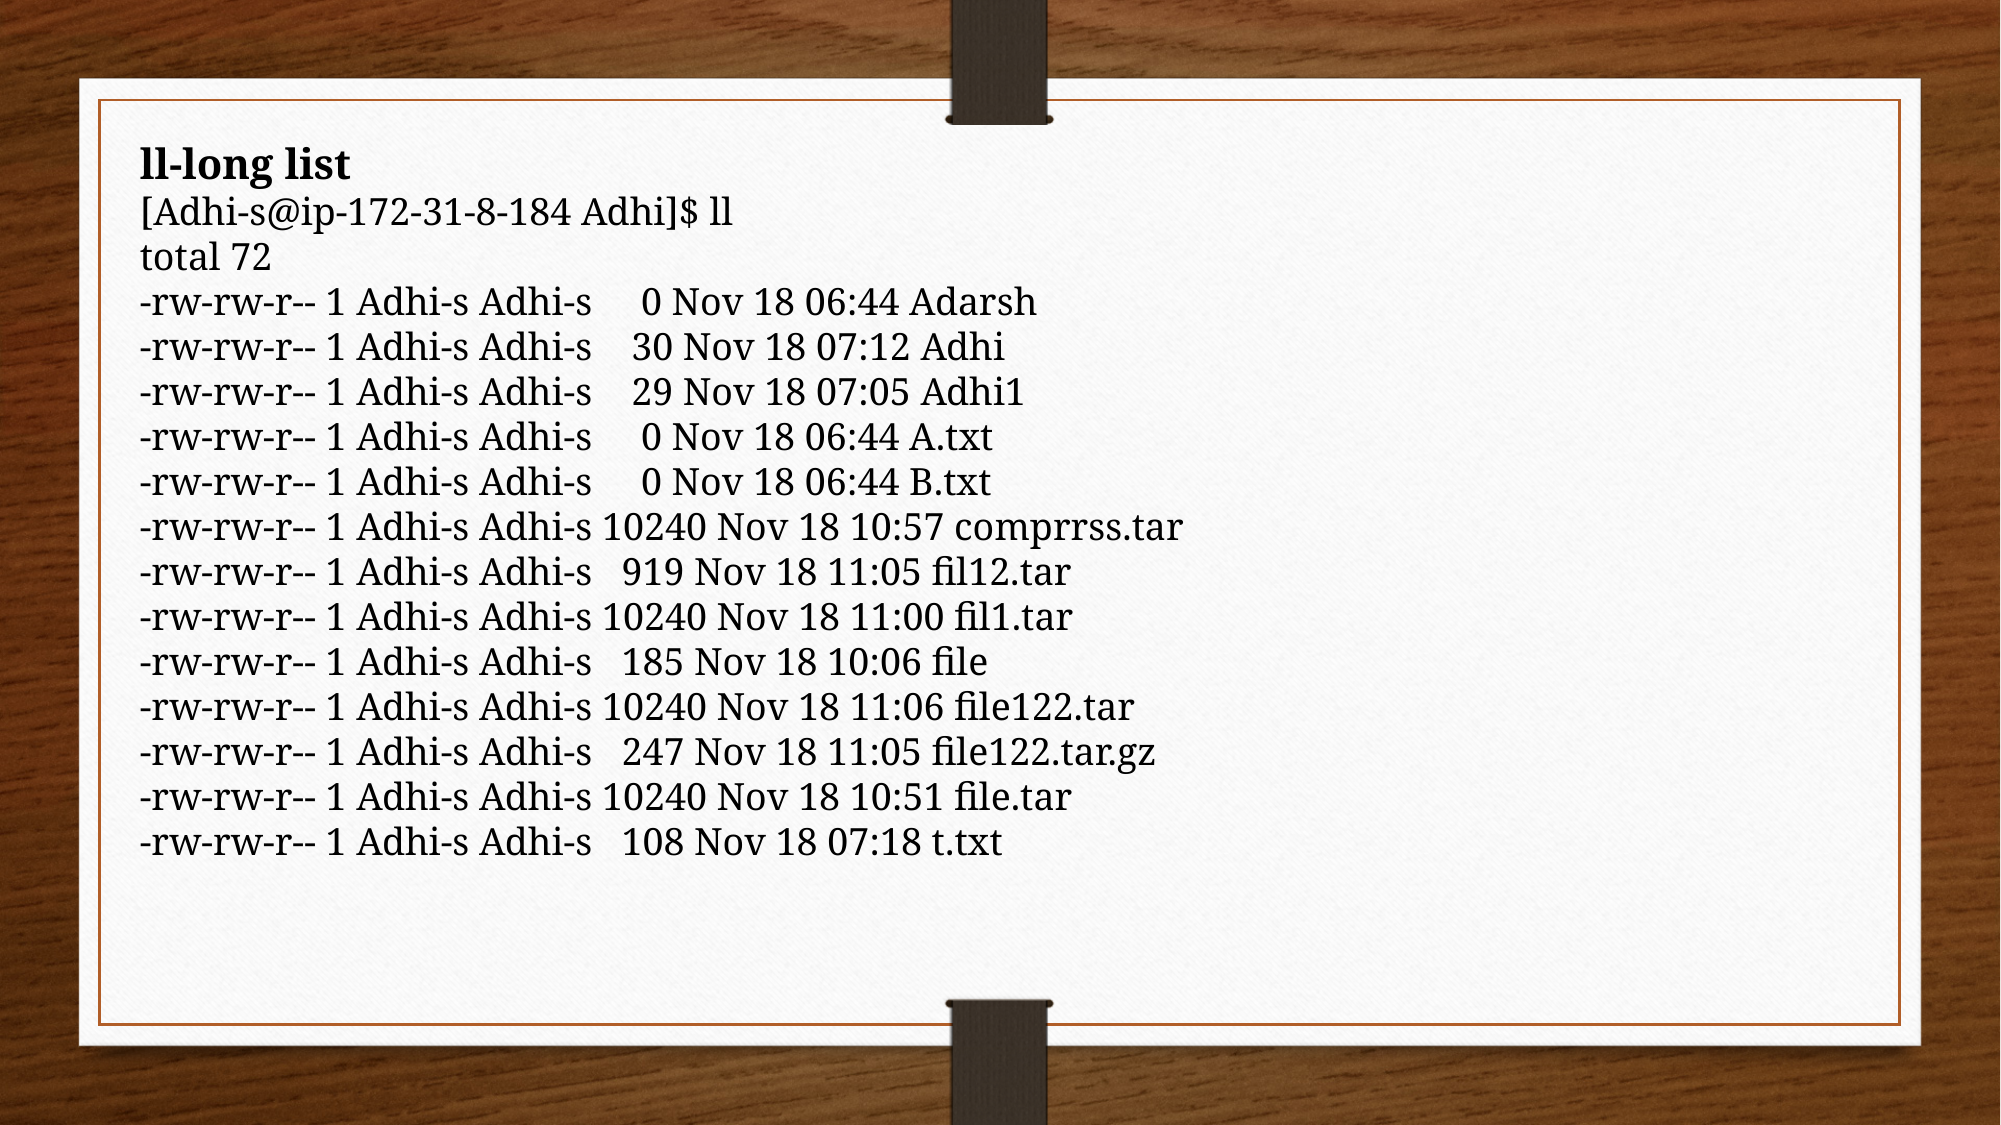

ll-long list
[Adhi-s@ip-172-31-8-184 Adhi]$ ll
total 72
-rw-rw-r-- 1 Adhi-s Adhi-s     0 Nov 18 06:44 Adarsh
-rw-rw-r-- 1 Adhi-s Adhi-s    30 Nov 18 07:12 Adhi
-rw-rw-r-- 1 Adhi-s Adhi-s    29 Nov 18 07:05 Adhi1
-rw-rw-r-- 1 Adhi-s Adhi-s     0 Nov 18 06:44 A.txt
-rw-rw-r-- 1 Adhi-s Adhi-s     0 Nov 18 06:44 B.txt
-rw-rw-r-- 1 Adhi-s Adhi-s 10240 Nov 18 10:57 comprrss.tar
-rw-rw-r-- 1 Adhi-s Adhi-s   919 Nov 18 11:05 fil12.tar
-rw-rw-r-- 1 Adhi-s Adhi-s 10240 Nov 18 11:00 fil1.tar
-rw-rw-r-- 1 Adhi-s Adhi-s   185 Nov 18 10:06 file
-rw-rw-r-- 1 Adhi-s Adhi-s 10240 Nov 18 11:06 file122.tar
-rw-rw-r-- 1 Adhi-s Adhi-s   247 Nov 18 11:05 file122.tar.gz
-rw-rw-r-- 1 Adhi-s Adhi-s 10240 Nov 18 10:51 file.tar
-rw-rw-r-- 1 Adhi-s Adhi-s   108 Nov 18 07:18 t.txt